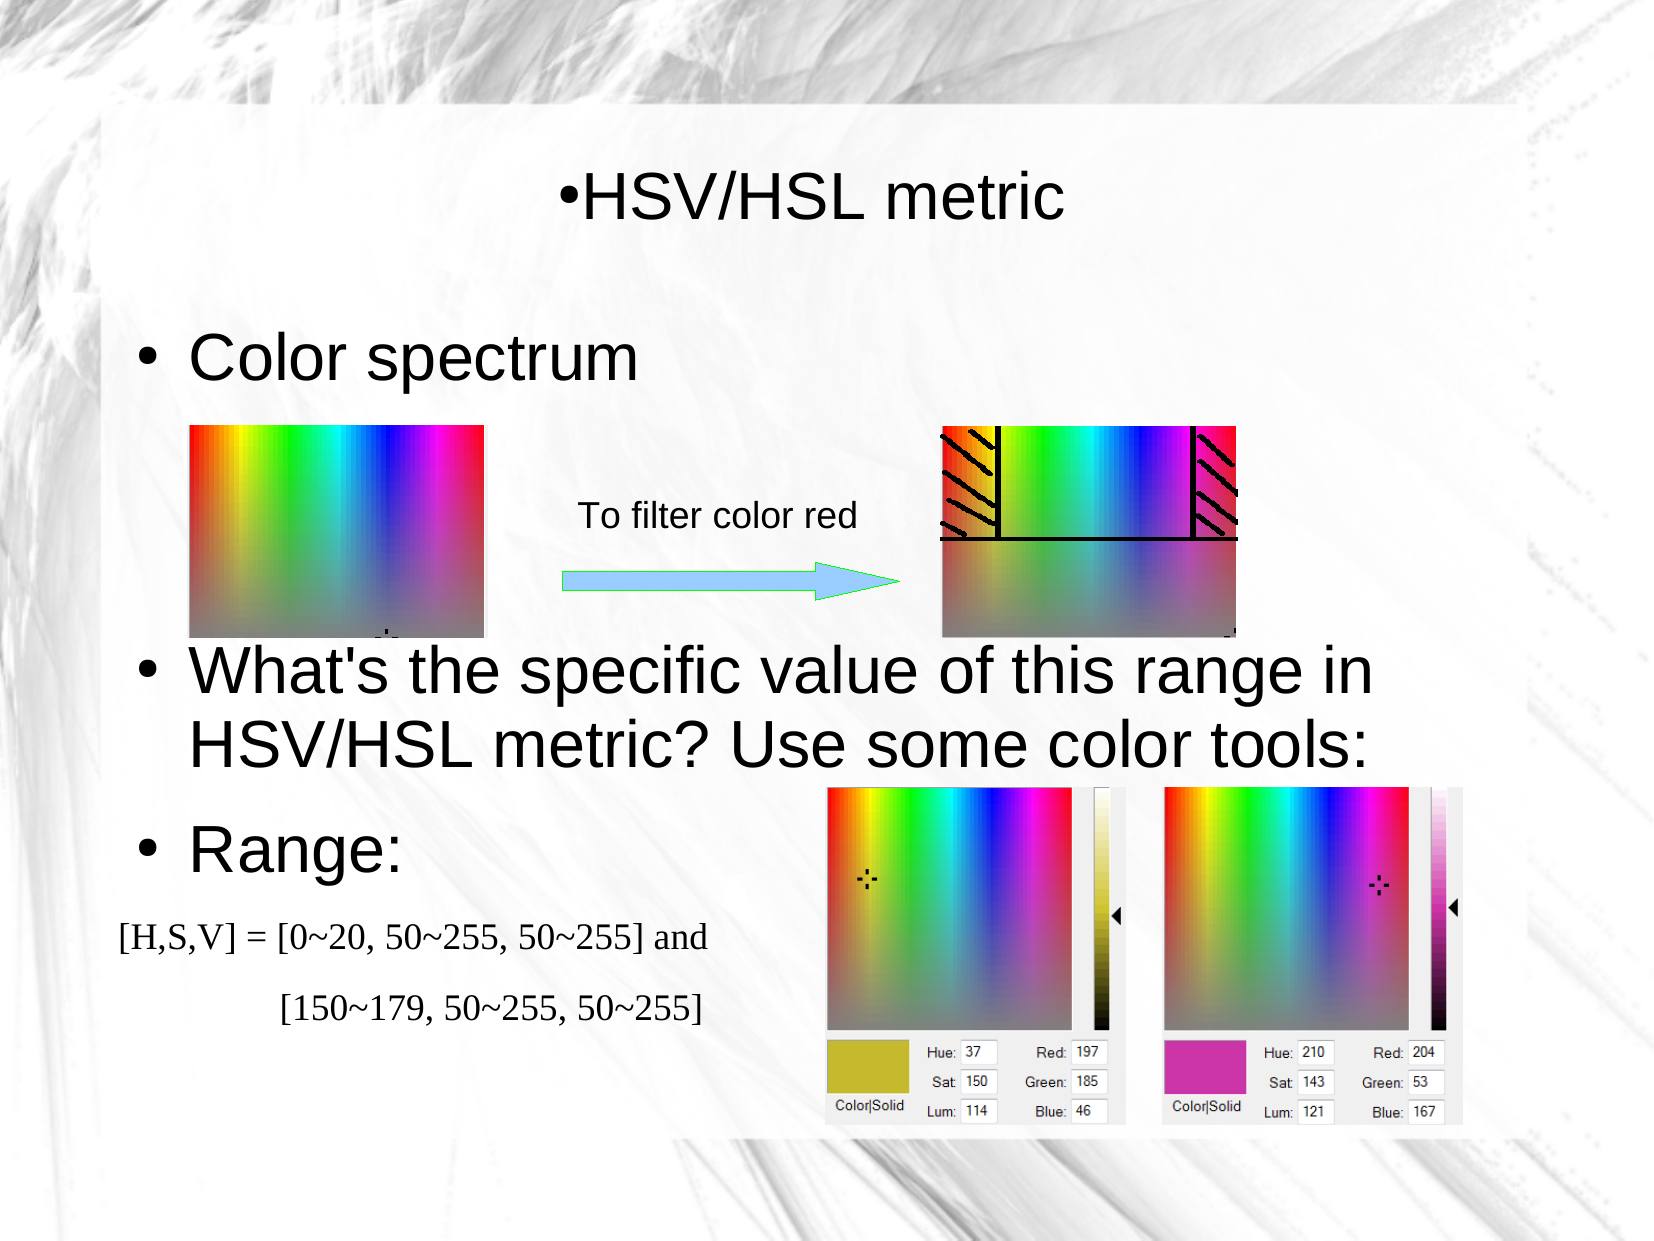

# HSV/HSL metric
Color spectrum
What's the specific value of this range in HSV/HSL metric? Use some color tools:
Range:
[H,S,V] = [0~20, 50~255, 50~255] and
 [150~179, 50~255, 50~255]
To filter color red